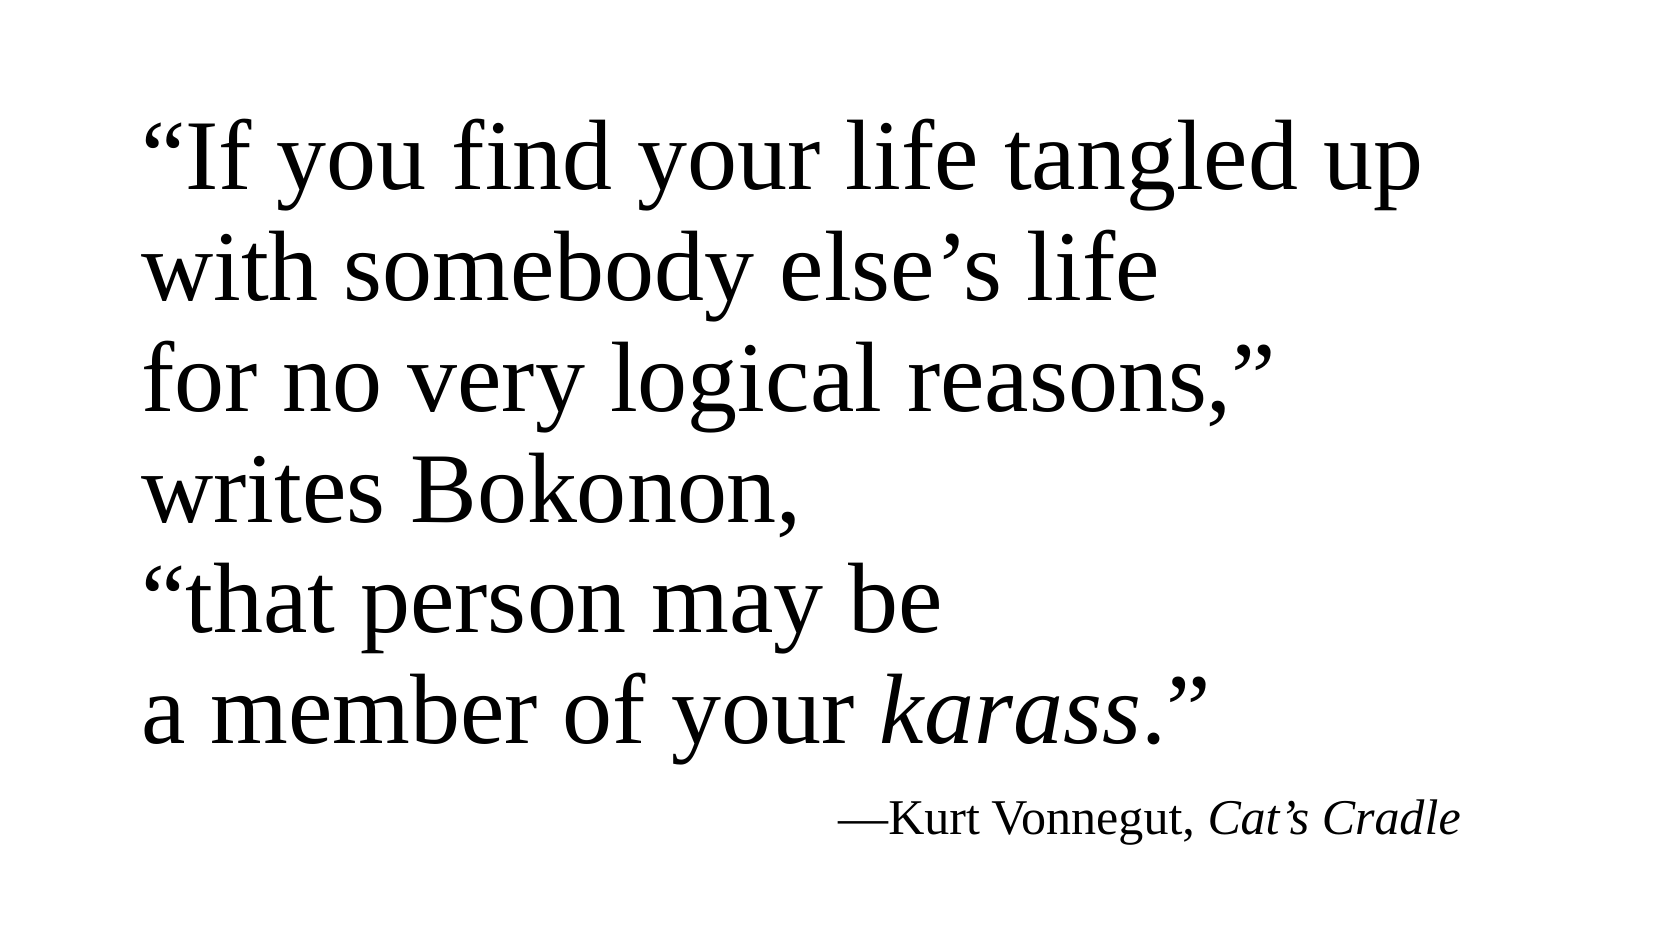

“If you find your life tangled up with somebody else’s life
for no very logical reasons,” writes Bokonon,
“that person may be
a member of your karass.”
—Kurt Vonnegut, Cat’s Cradle